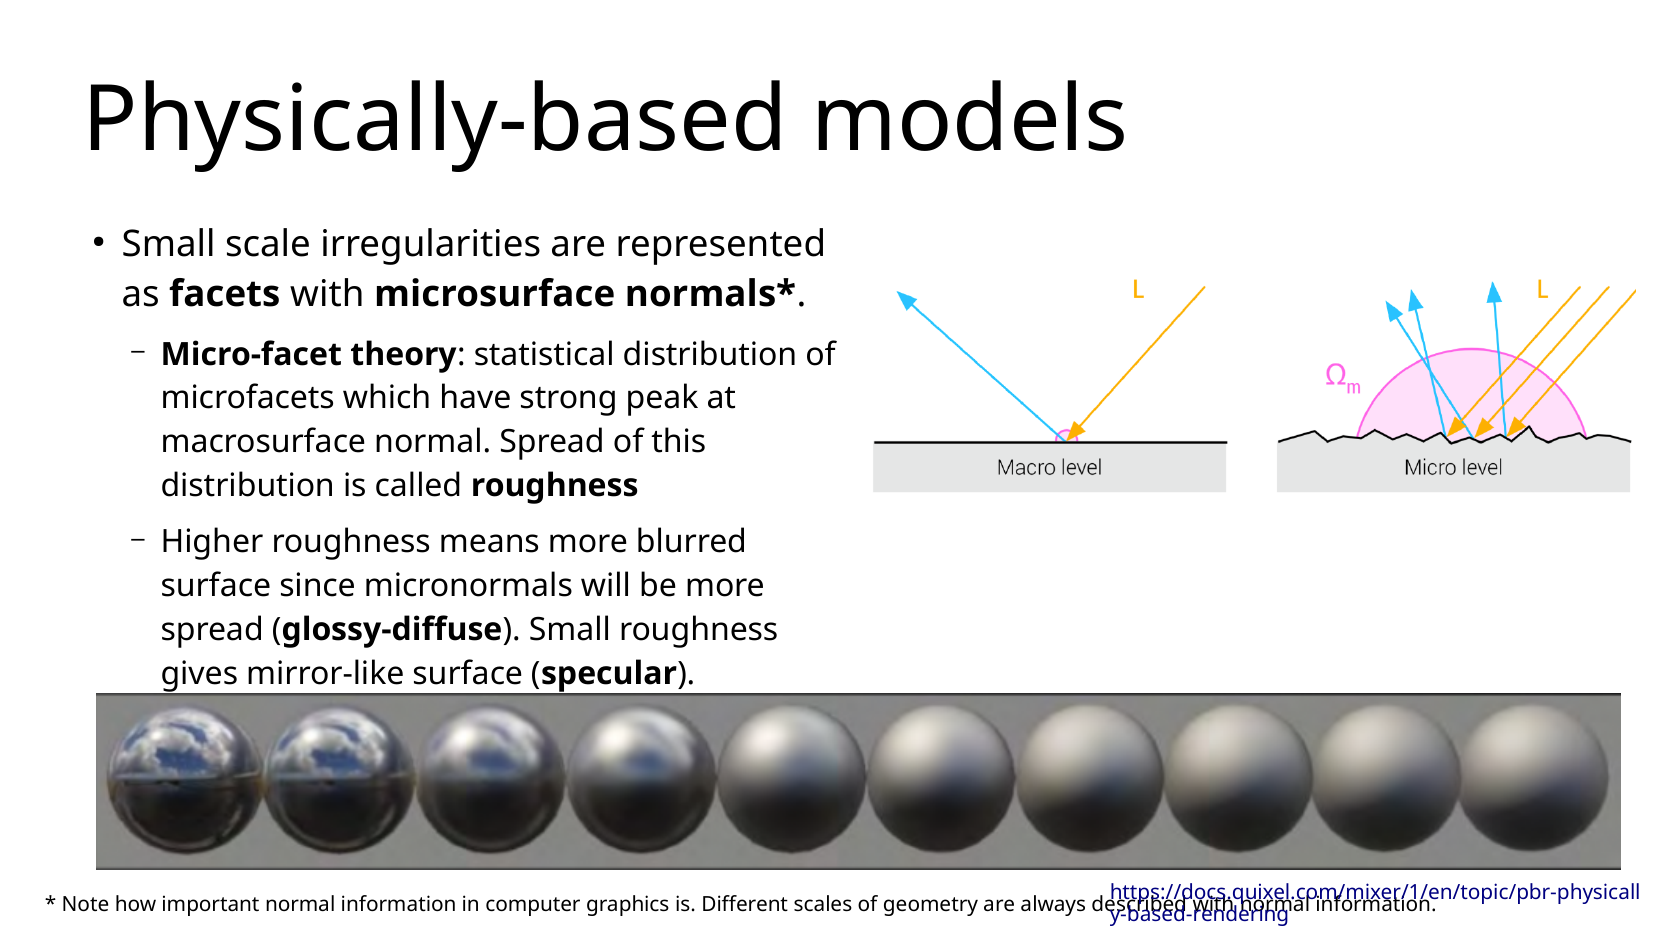

# Physically-based models
Small scale irregularities are represented as facets with microsurface normals*.
Micro-facet theory: statistical distribution of microfacets which have strong peak at macrosurface normal. Spread of this distribution is called roughness
Higher roughness means more blurred surface since micronormals will be more spread (glossy-diffuse). Small roughness gives mirror-like surface (specular).
https://docs.quixel.com/mixer/1/en/topic/pbr-physically-based-rendering
* Note how important normal information in computer graphics is. Different scales of geometry are always described with normal information.